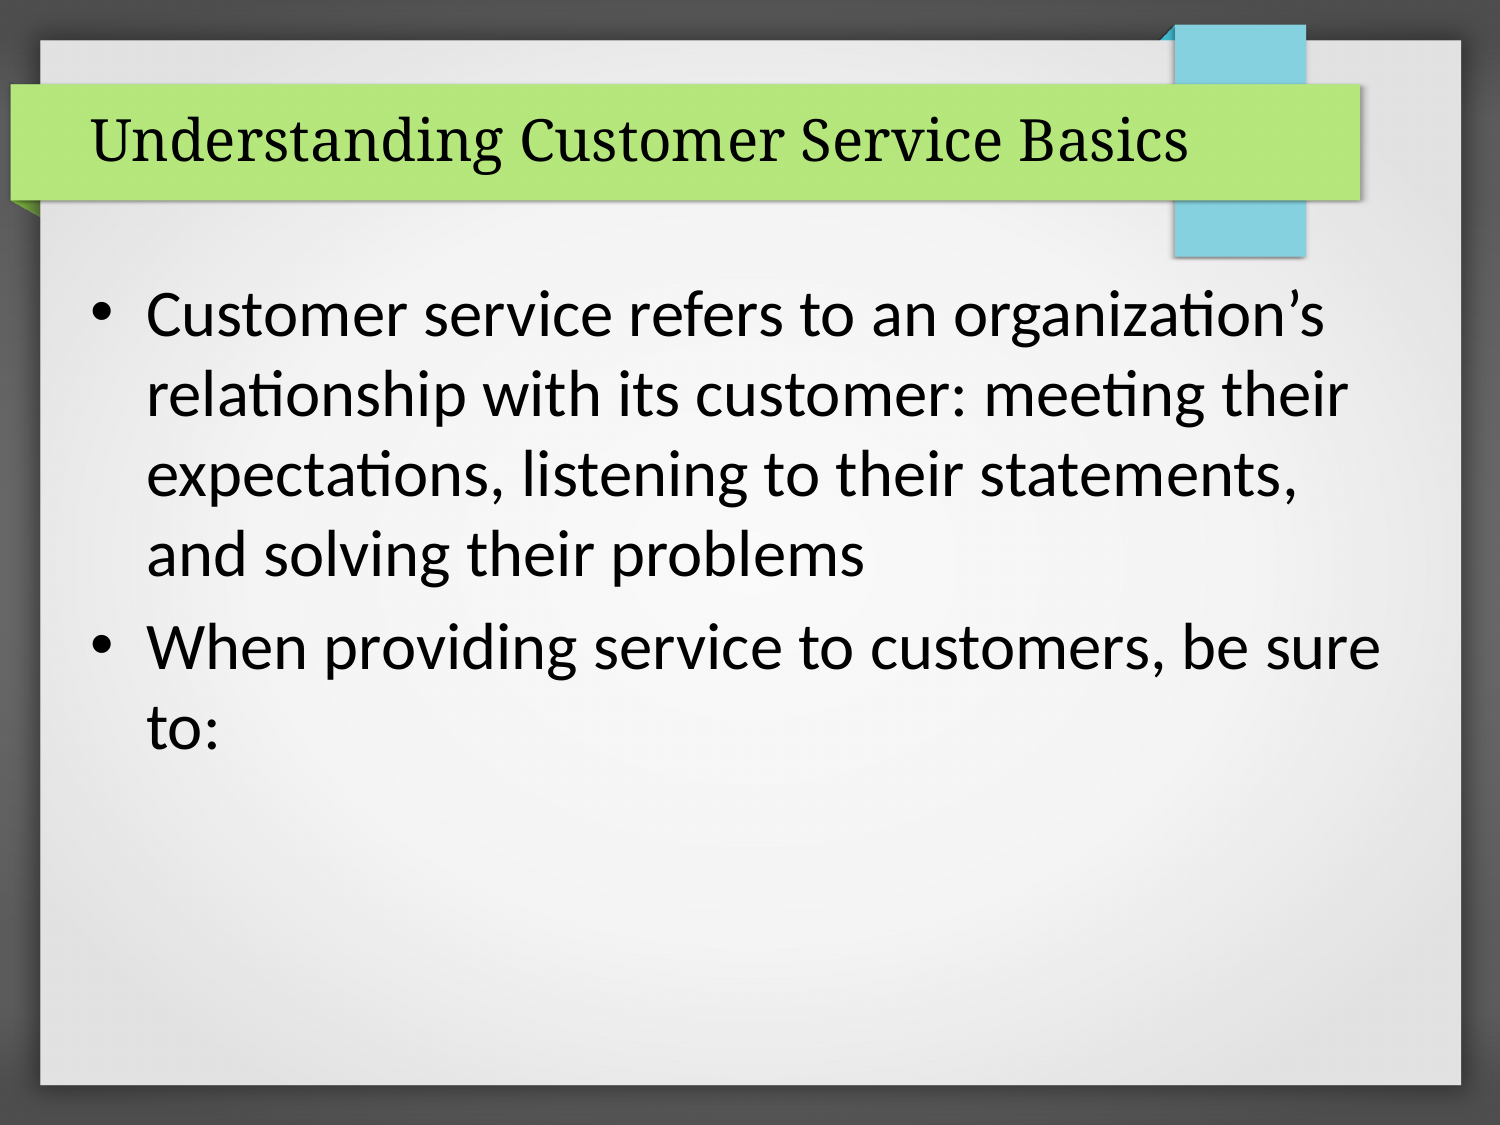

# Understanding Customer Service Basics
Customer service refers to an organization’s relationship with its customer: meeting their expectations, listening to their statements, and solving their problems
When providing service to customers, be sure to: